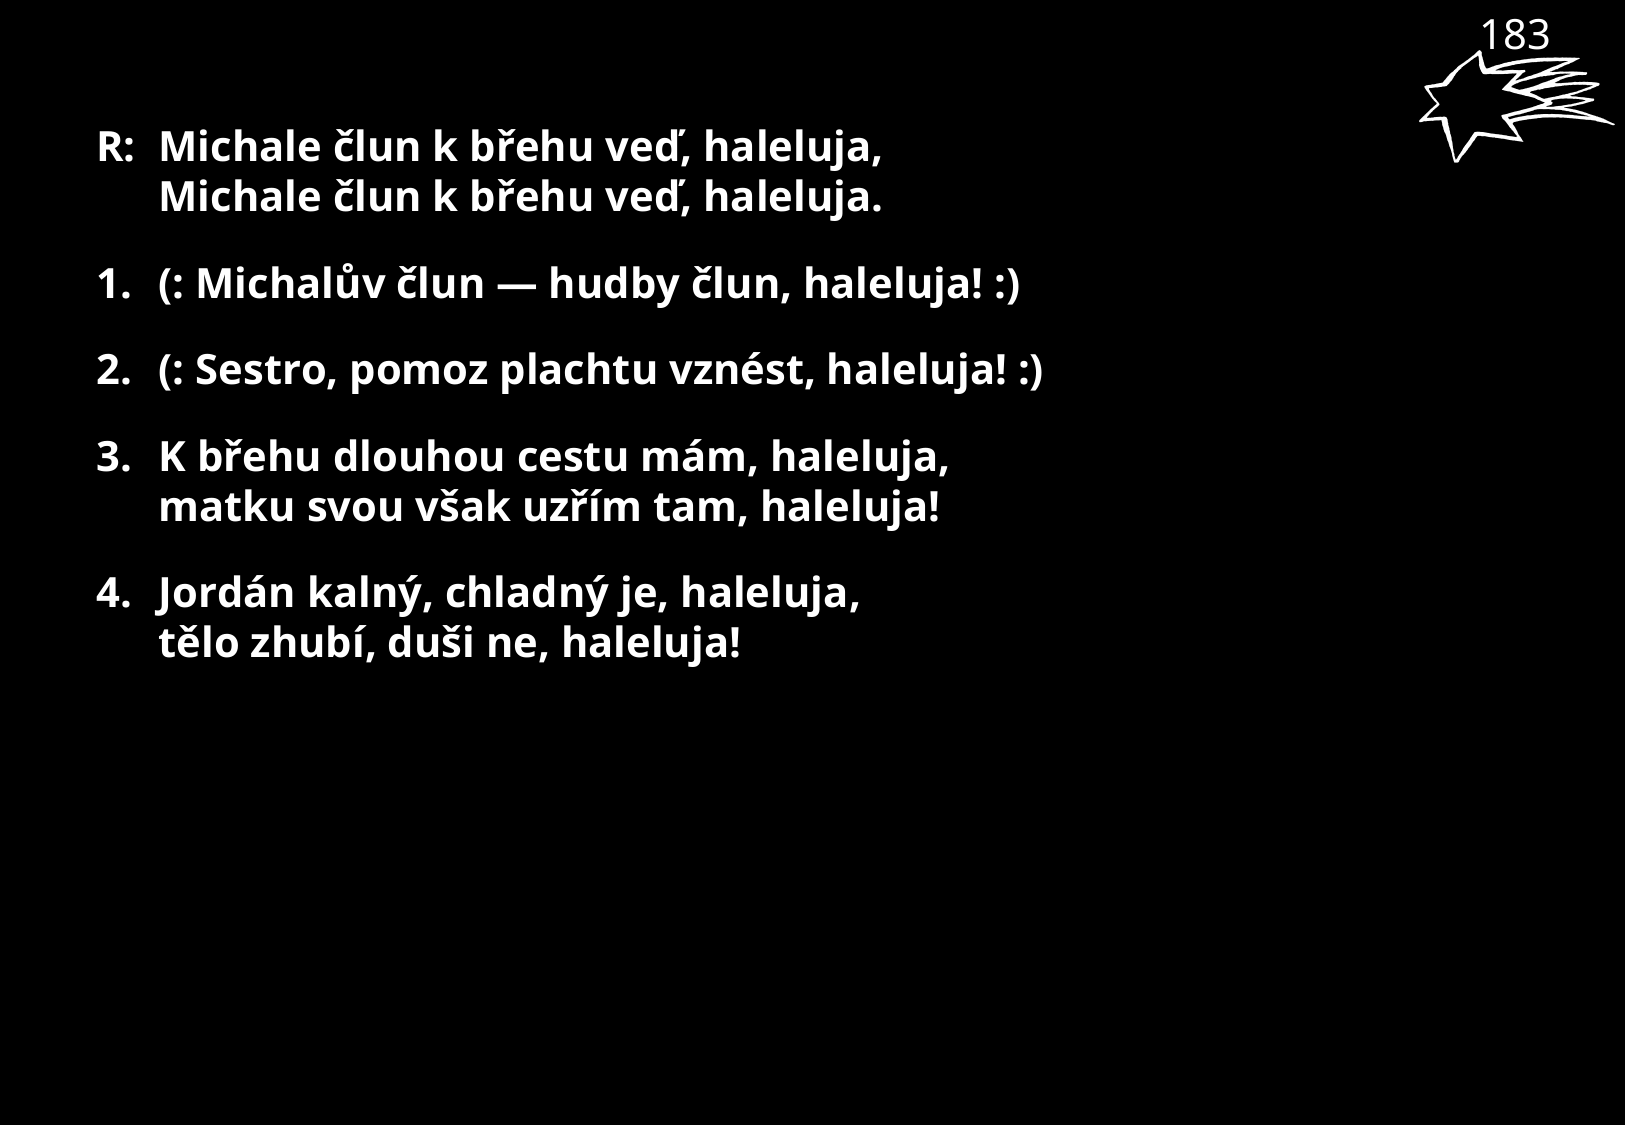

183
# R: 	Michale člun k břehu veď, haleluja, Michale člun k břehu veď, haleluja.
1. 	(: Michalův člun — hudby člun, haleluja! :)
(: Sestro, pomoz plachtu vznést, haleluja! :)
K břehu dlouhou cestu mám, haleluja,
matku svou však uzřím tam, haleluja!
Jordán kalný, chladný je, haleluja,
tělo zhubí, duši ne, haleluja!